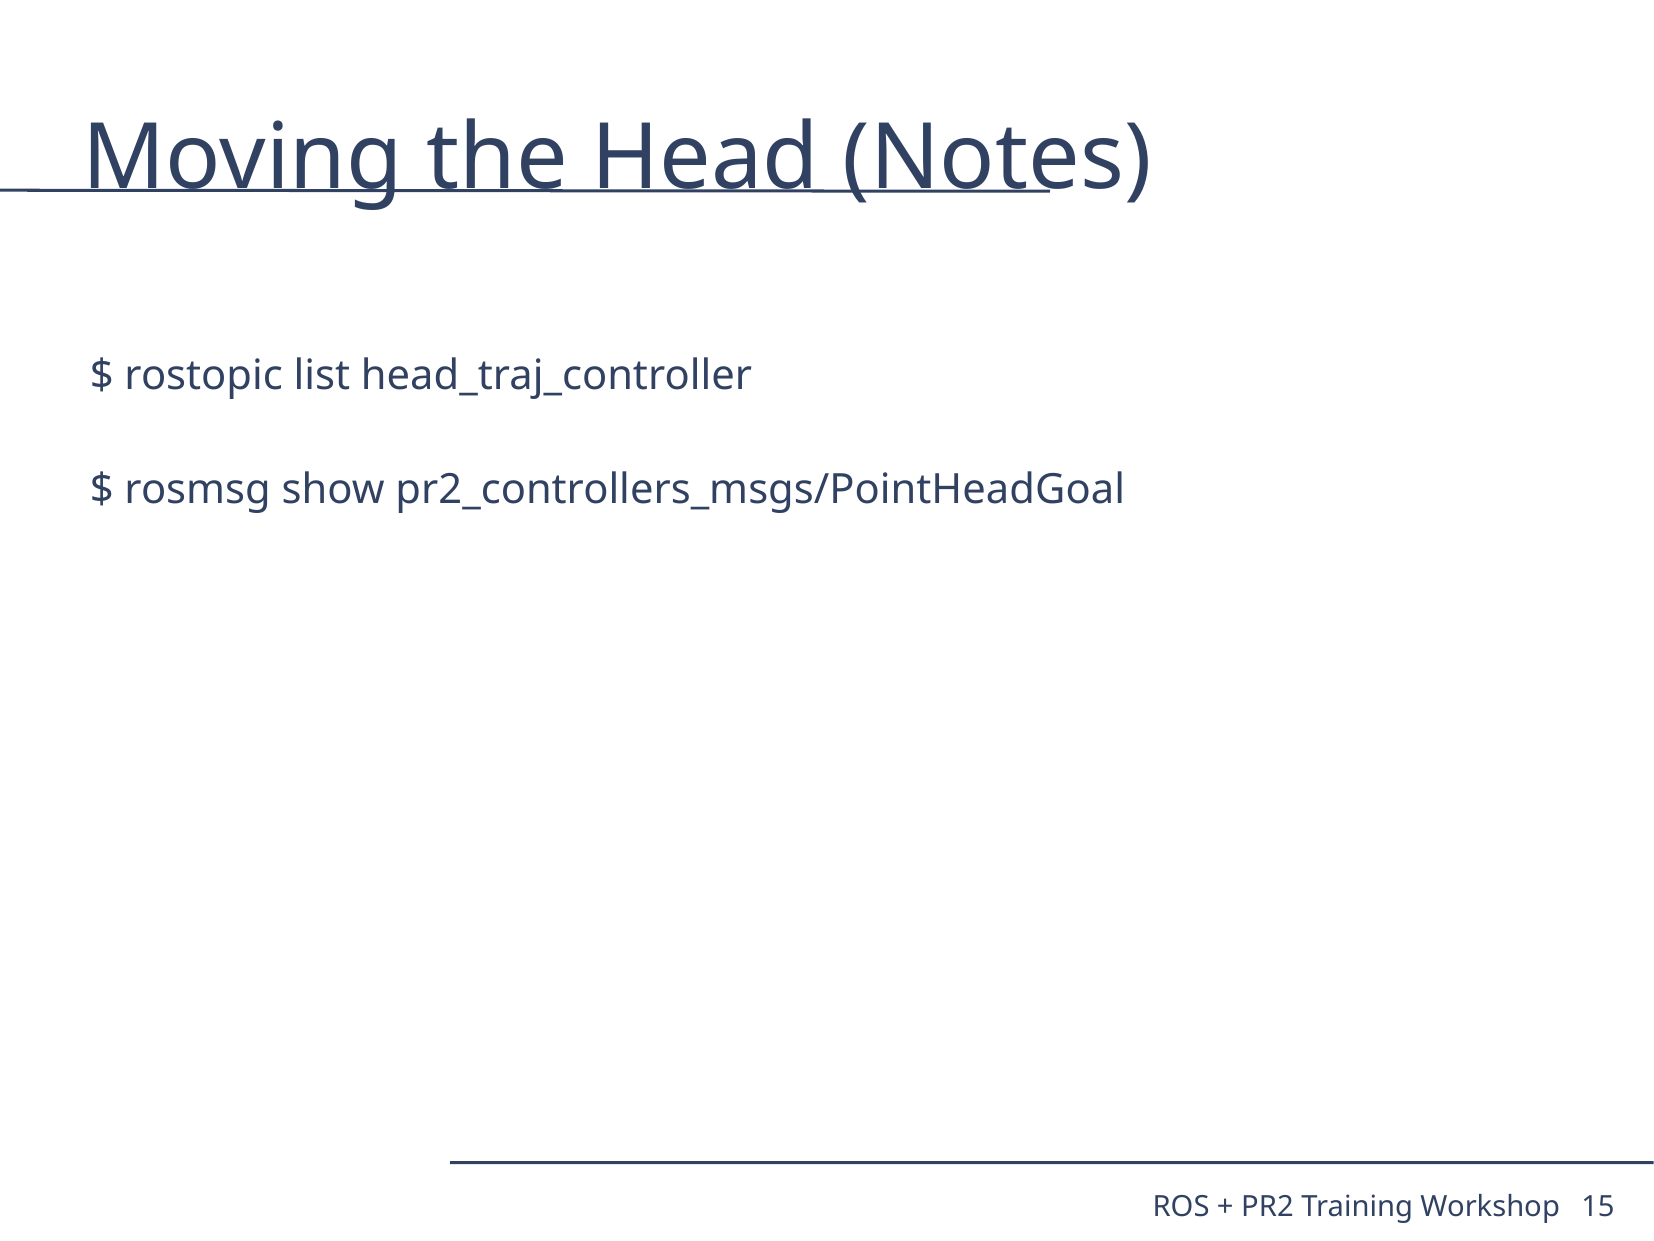

# Moving the Head (Notes)
$ rostopic list head_traj_controller
$ rosmsg show pr2_controllers_msgs/PointHeadGoal